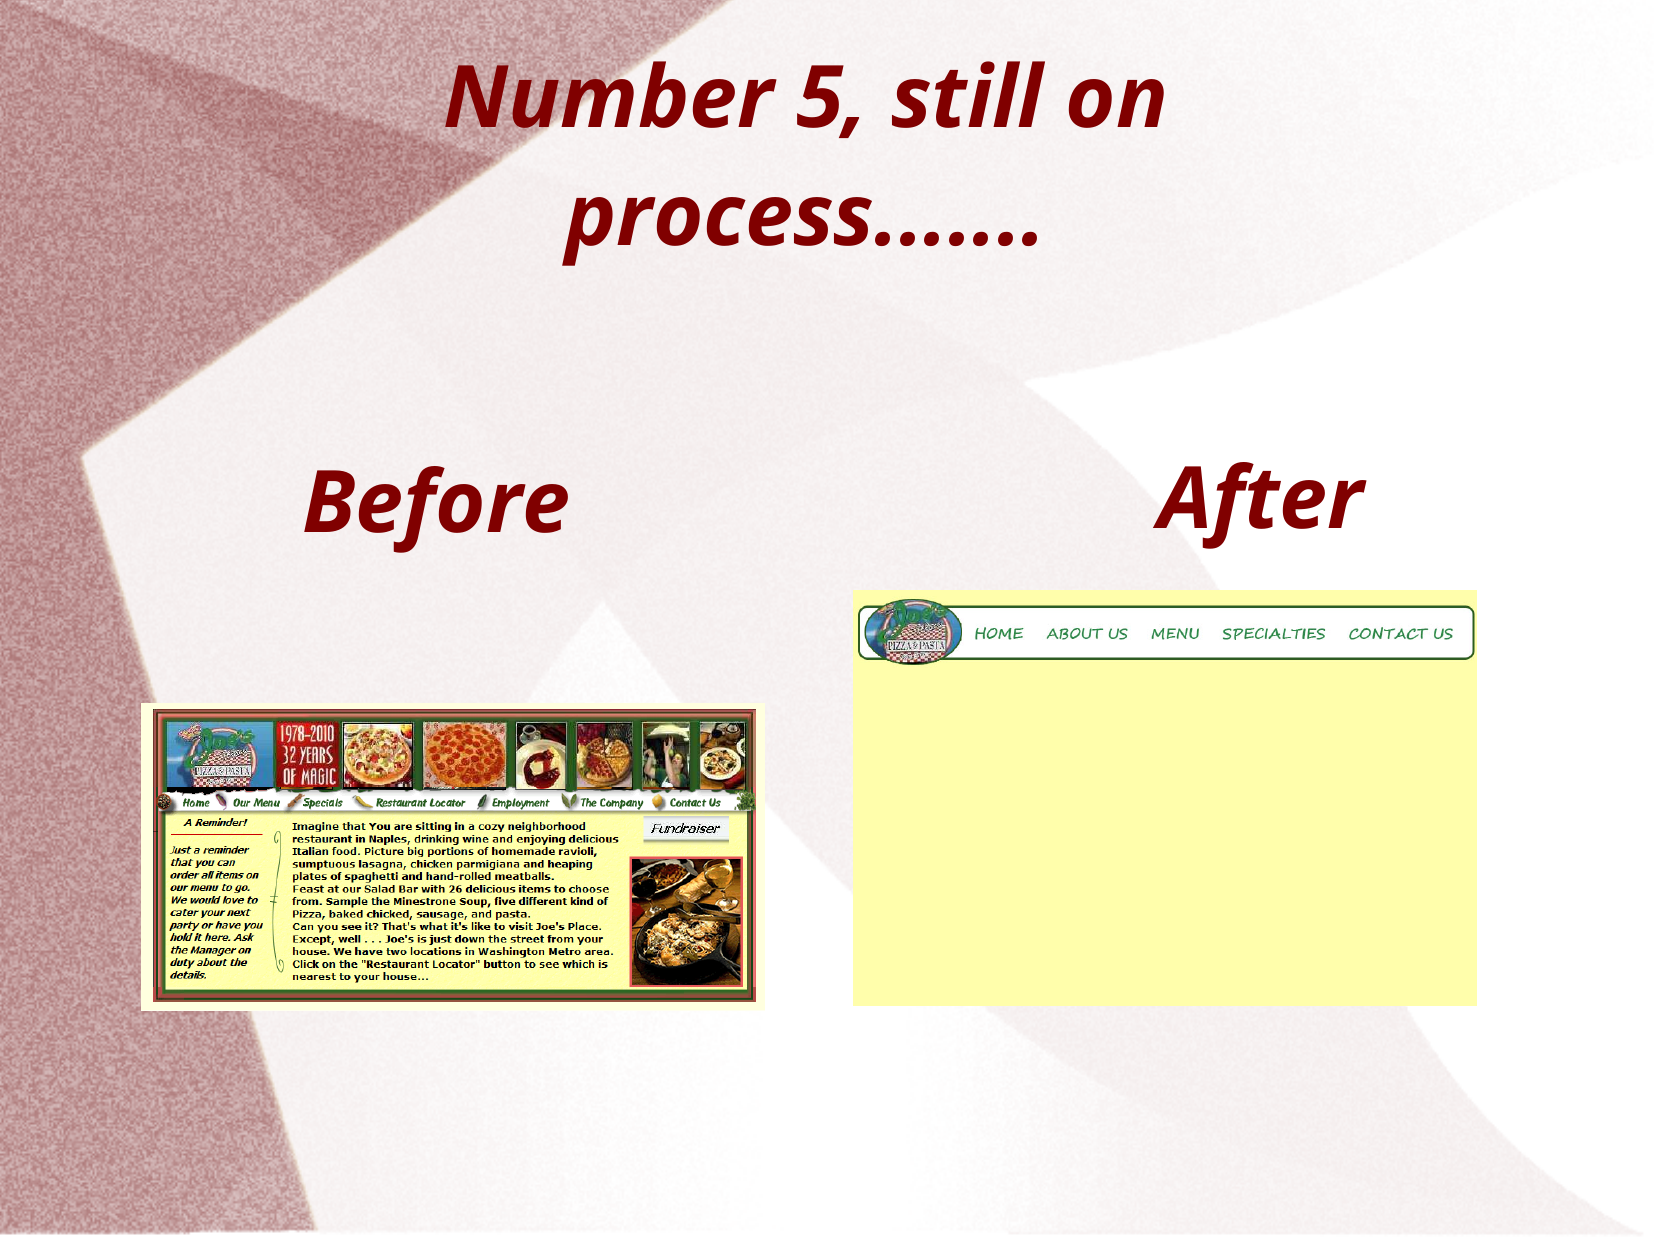

# Number 5, still on process.......
After
Before